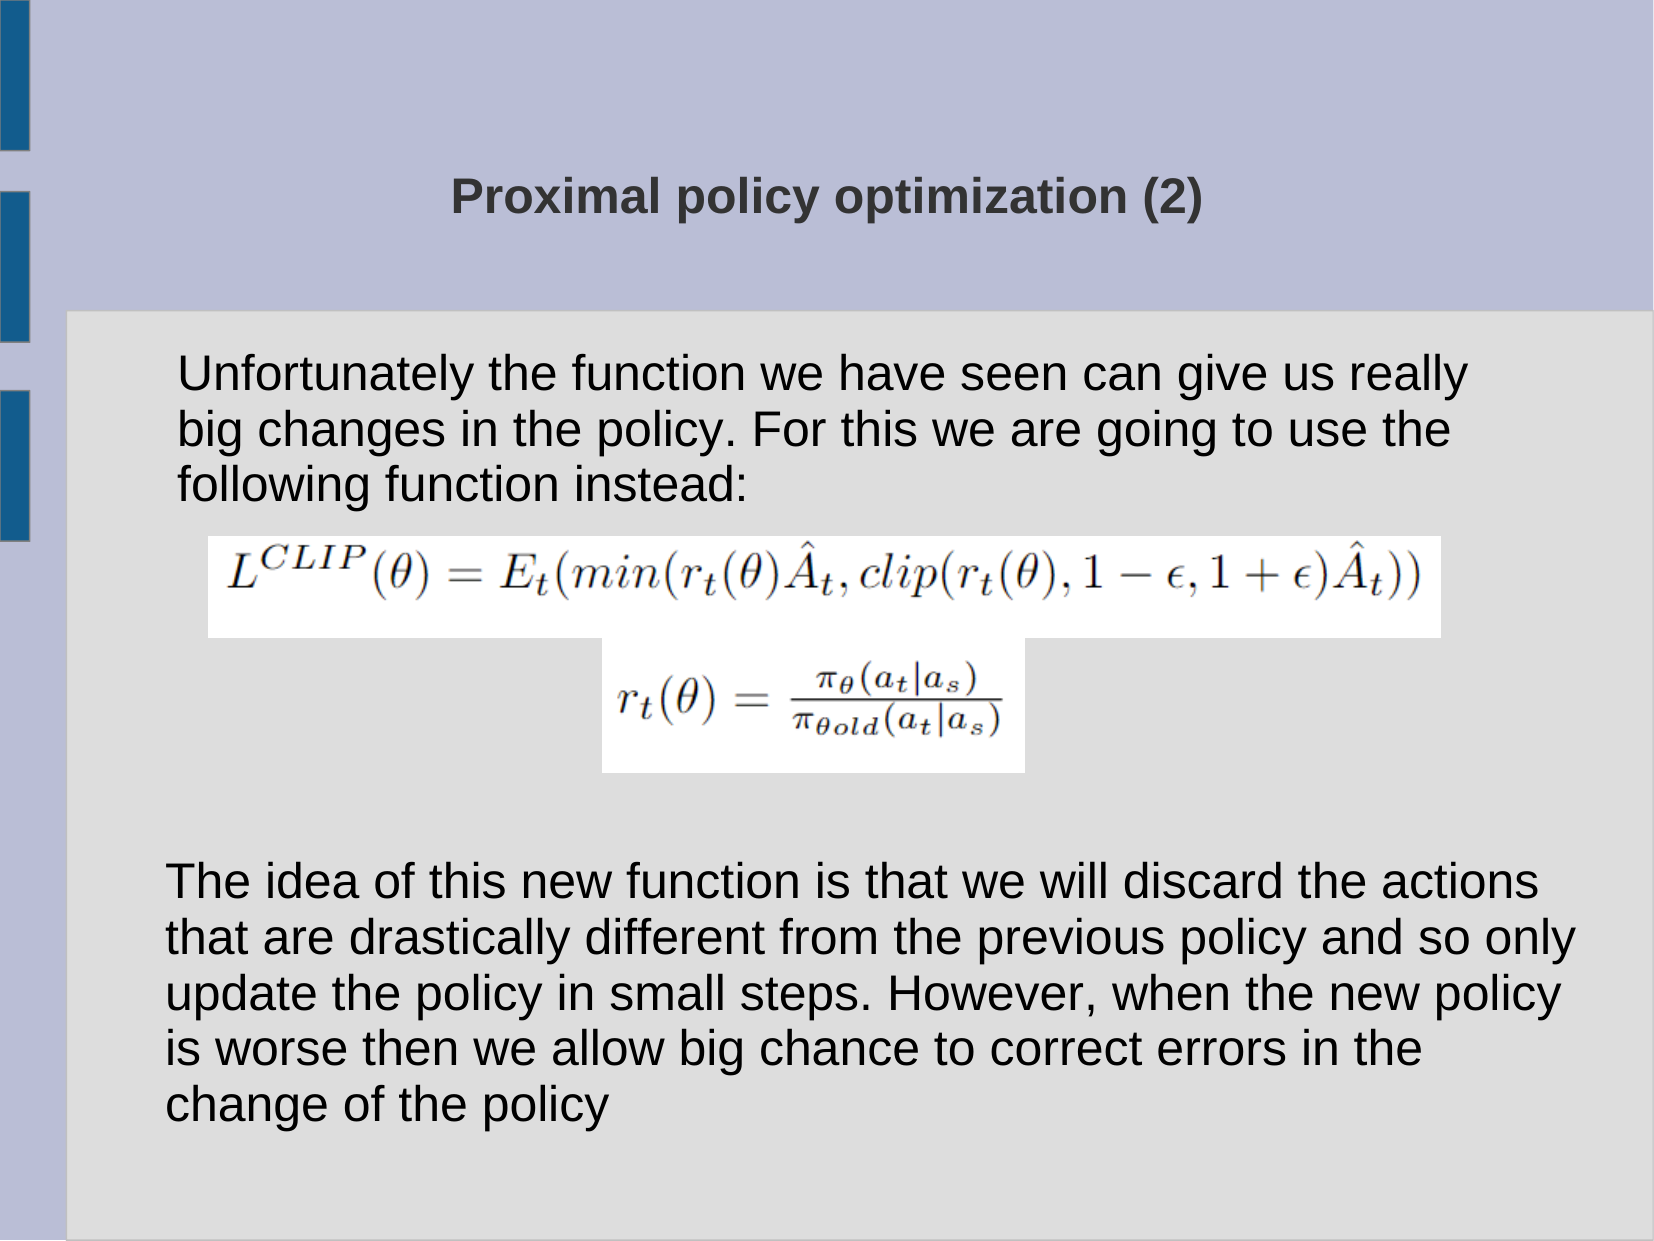

# Proximal policy optimization (2)
Unfortunately the function we have seen can give us really big changes in the policy. For this we are going to use the following function instead:
The idea of this new function is that we will discard the actions that are drastically different from the previous policy and so only update the policy in small steps. However, when the new policy is worse then we allow big chance to correct errors in the change of the policy